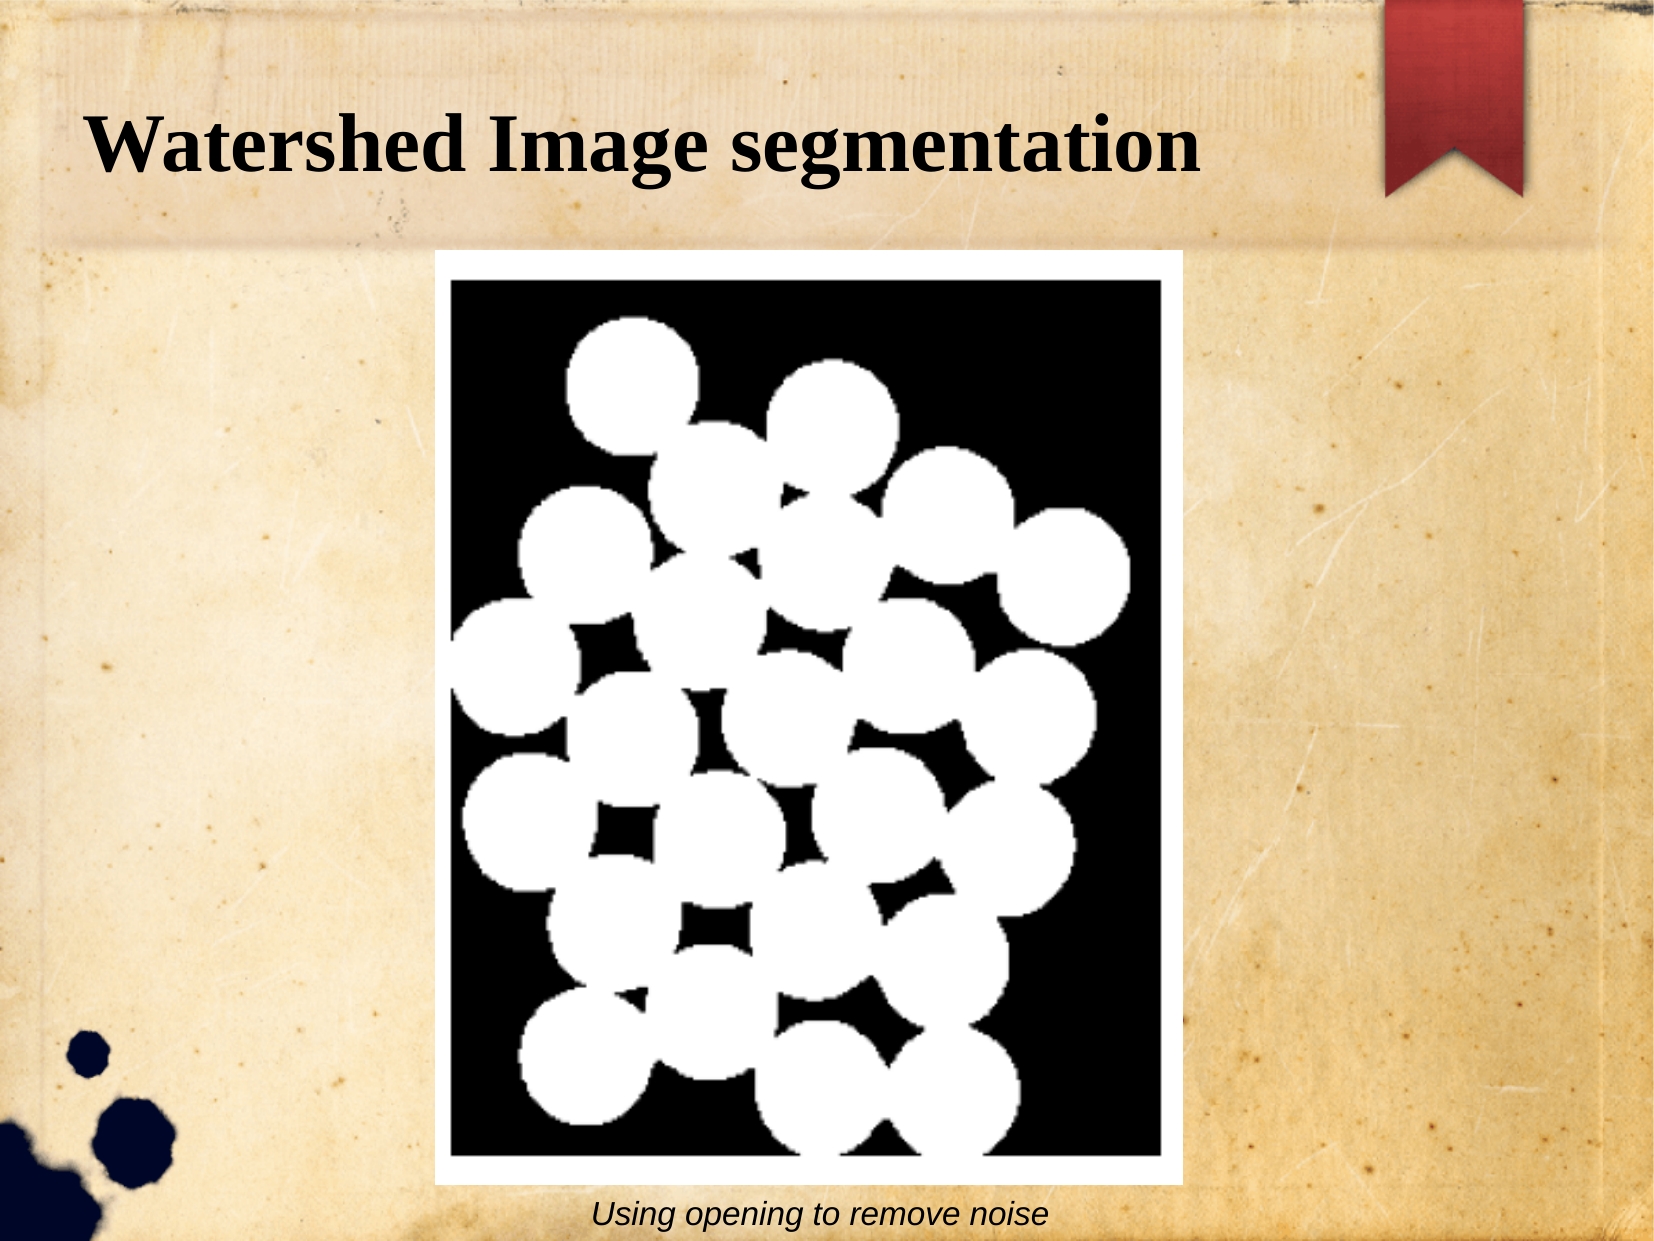

# Watershed Image segmentation
Using opening to remove noise